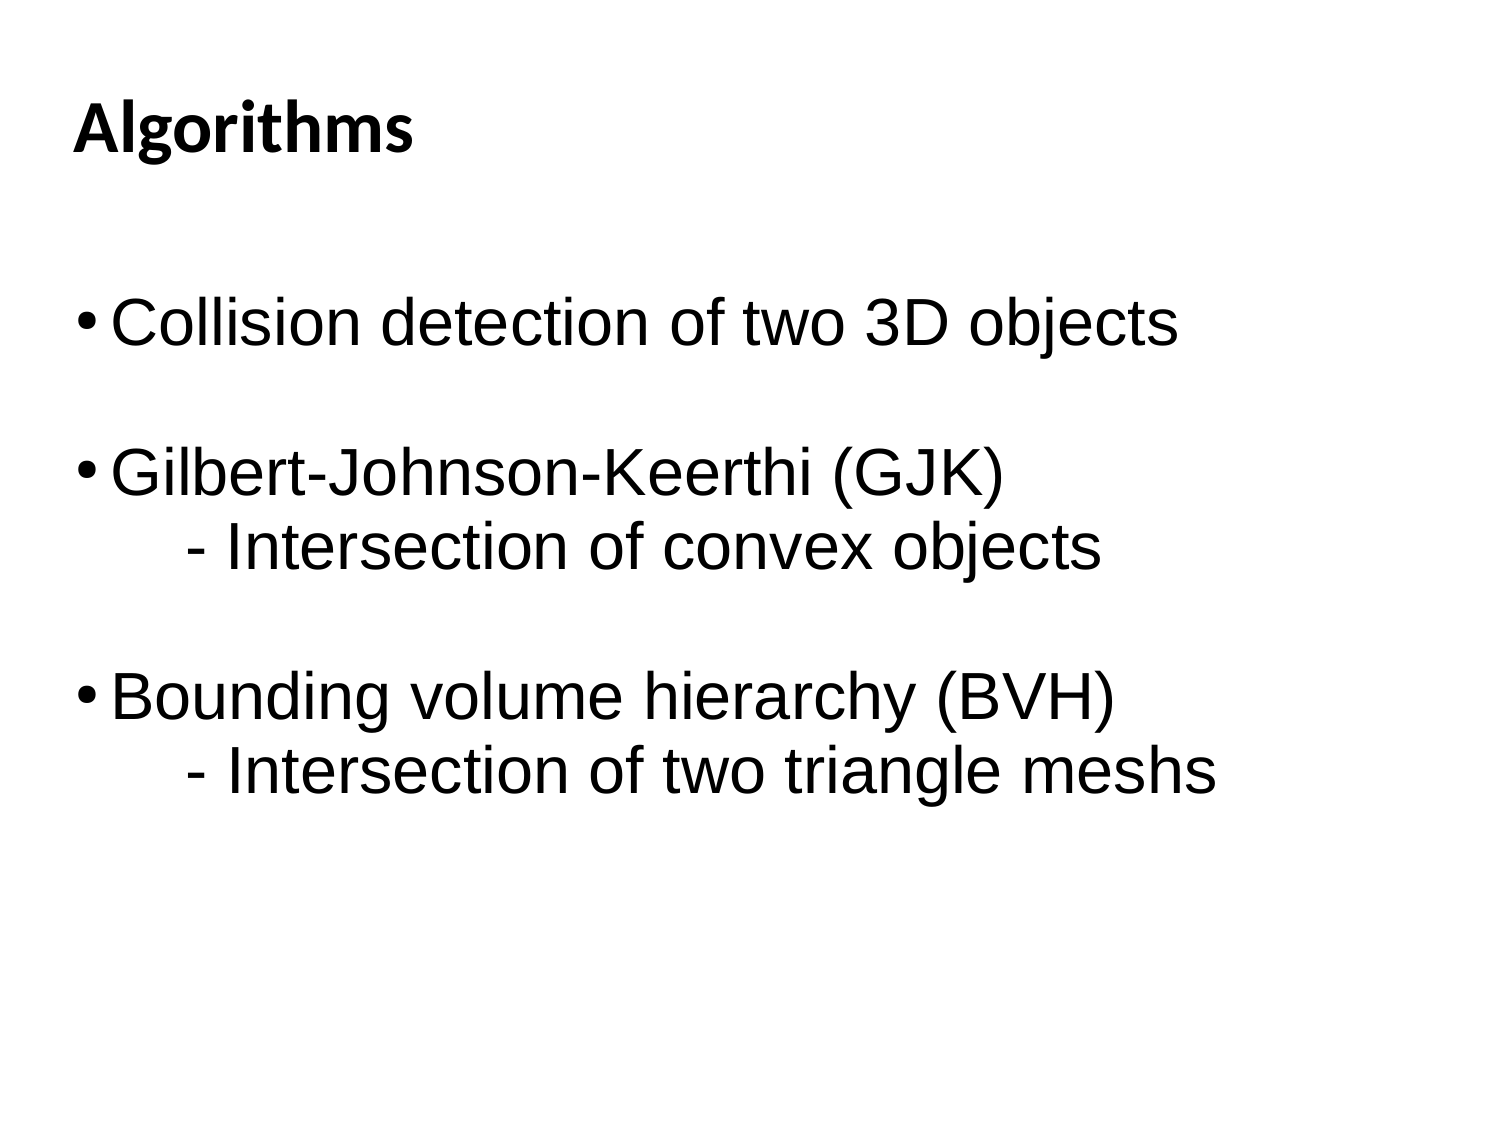

# Algorithms
Collision detection of two 3D objects
Gilbert-Johnson-Keerthi (GJK)
	- Intersection of convex objects
Bounding volume hierarchy (BVH)
	- Intersection of two triangle meshs